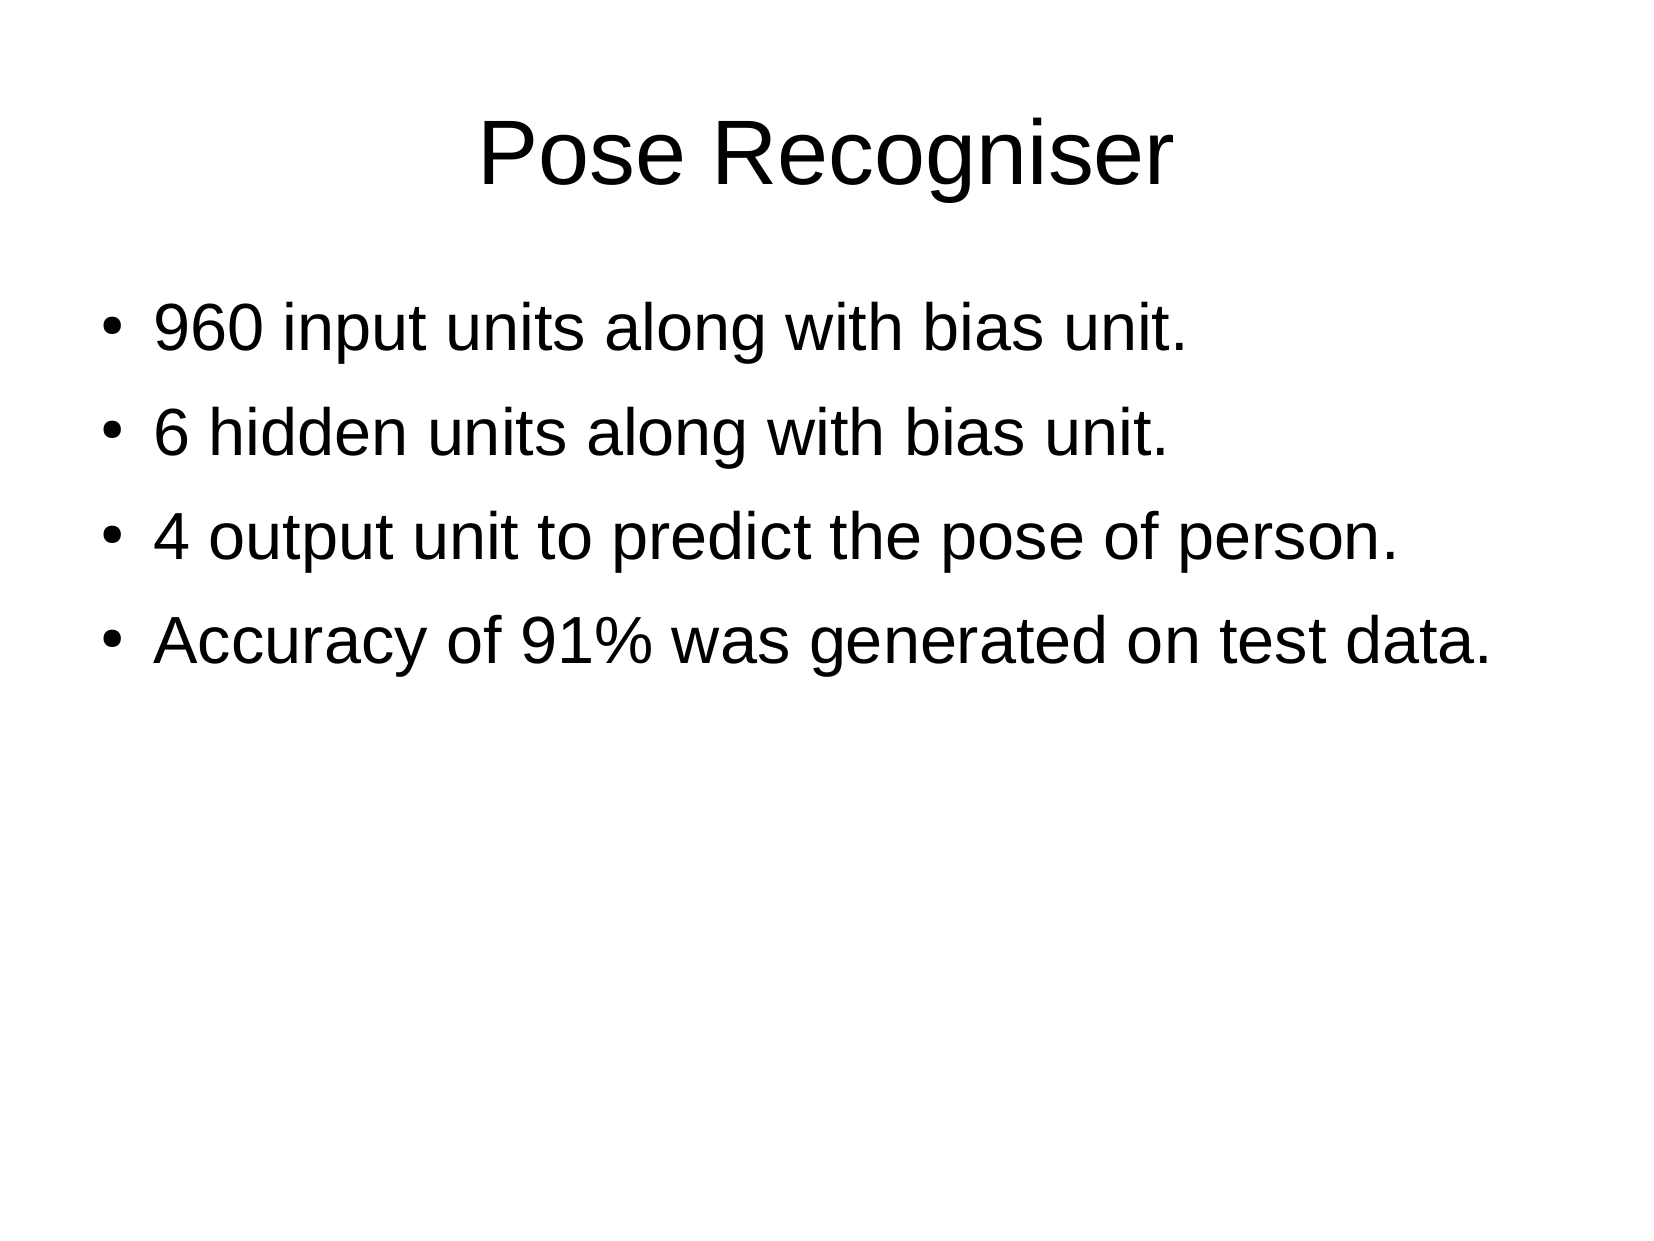

# Pose Recogniser
960 input units along with bias unit.
6 hidden units along with bias unit.
4 output unit to predict the pose of person.
Accuracy of 91% was generated on test data.